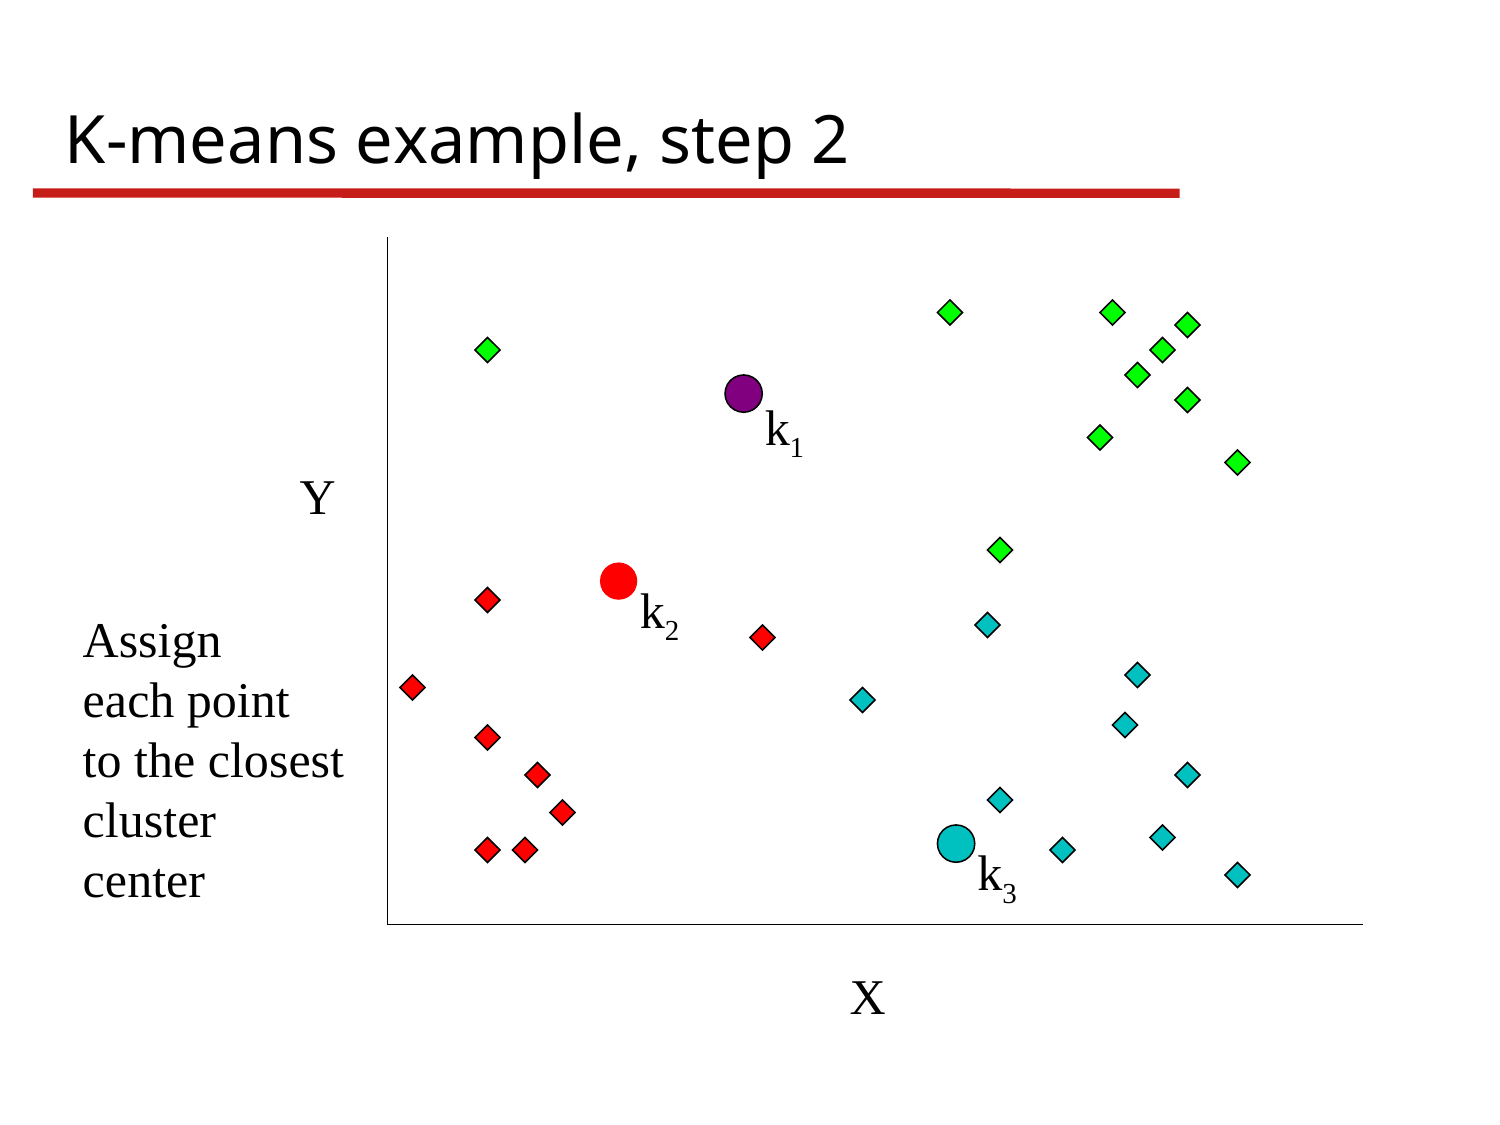

K-means example, step 2
Y
X
k1
k2
Assign
each point
to the closest
cluster
center
k3